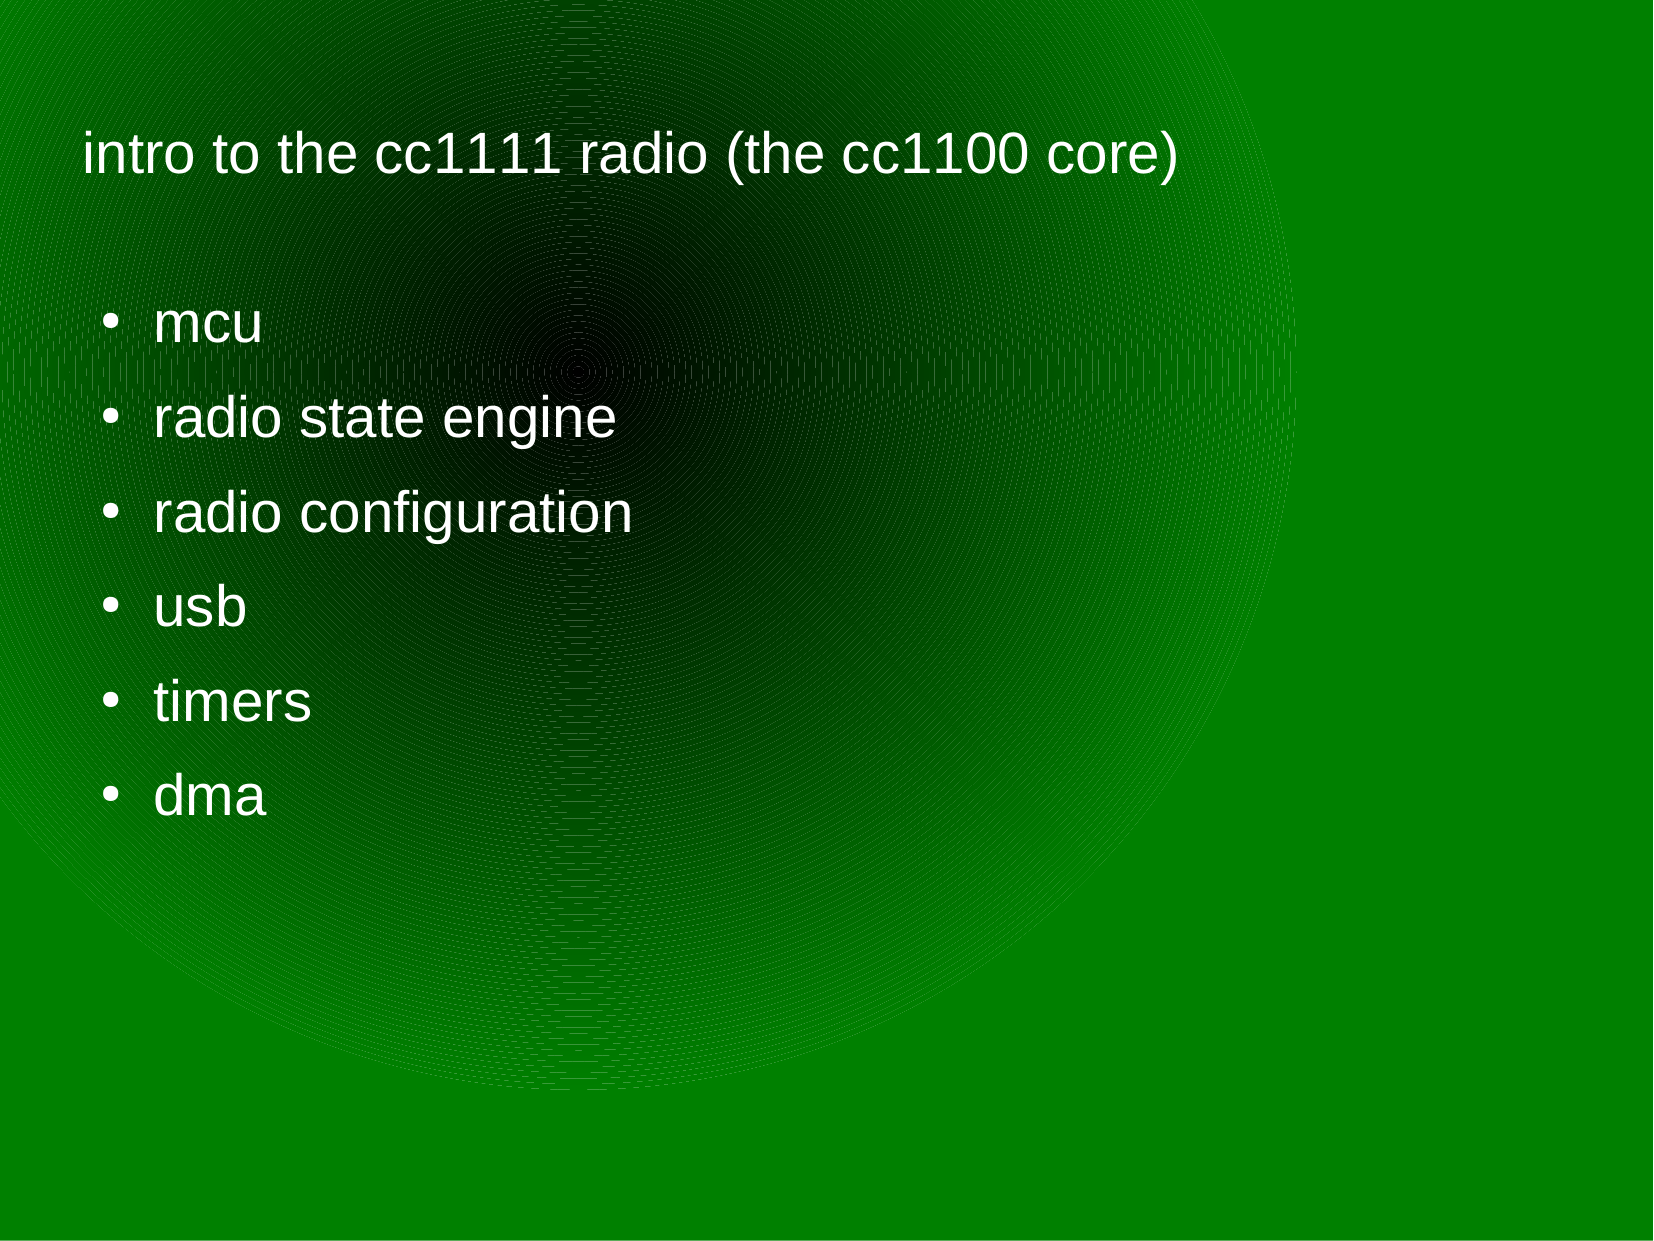

# intro to the cc1111 radio (the cc1100 core)
mcu
radio state engine
radio configuration
usb
timers
dma